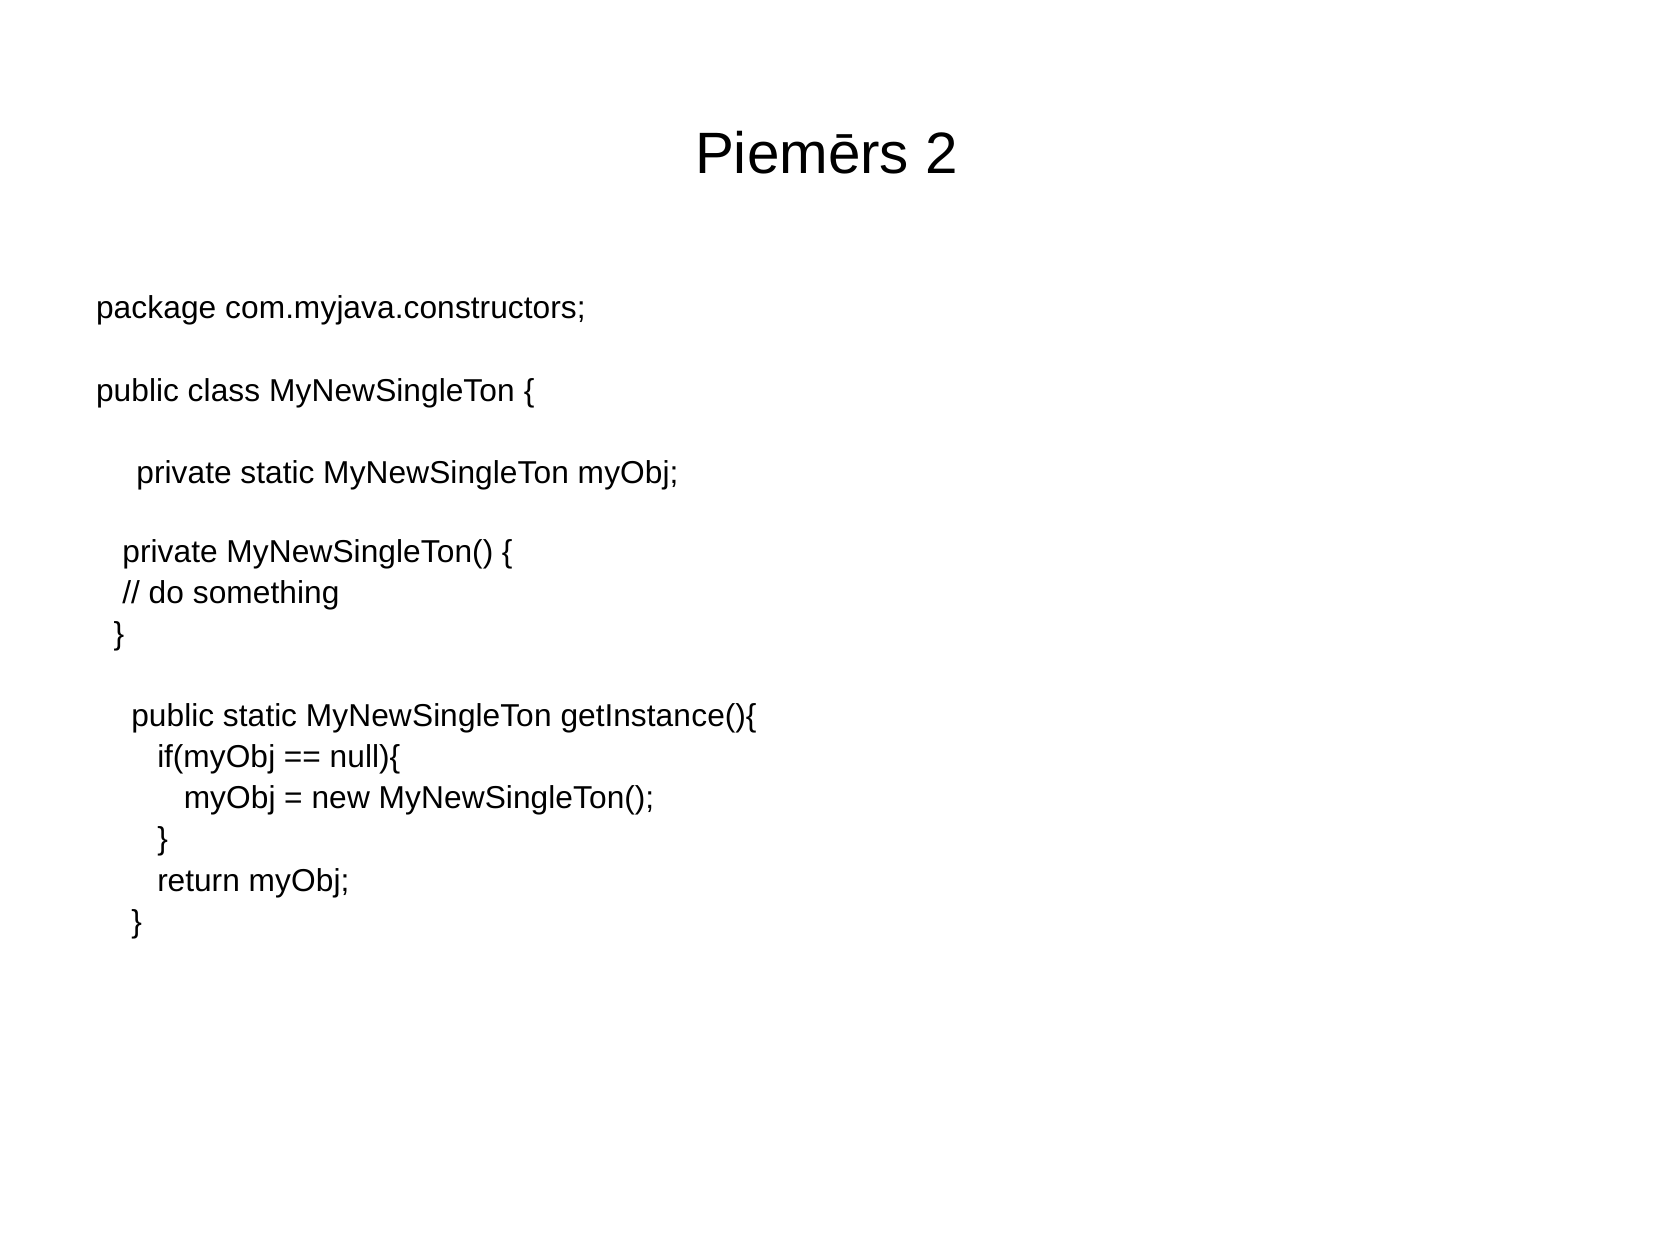

# Piemērs 2
package com.myjava.constructors;
public class MyNewSingleTon {
private static MyNewSingleTon myObj;
 private MyNewSingleTon() {
 // do something
 }
 public static MyNewSingleTon getInstance(){
 if(myObj == null){
 myObj = new MyNewSingleTon();
 }
 return myObj;
 }